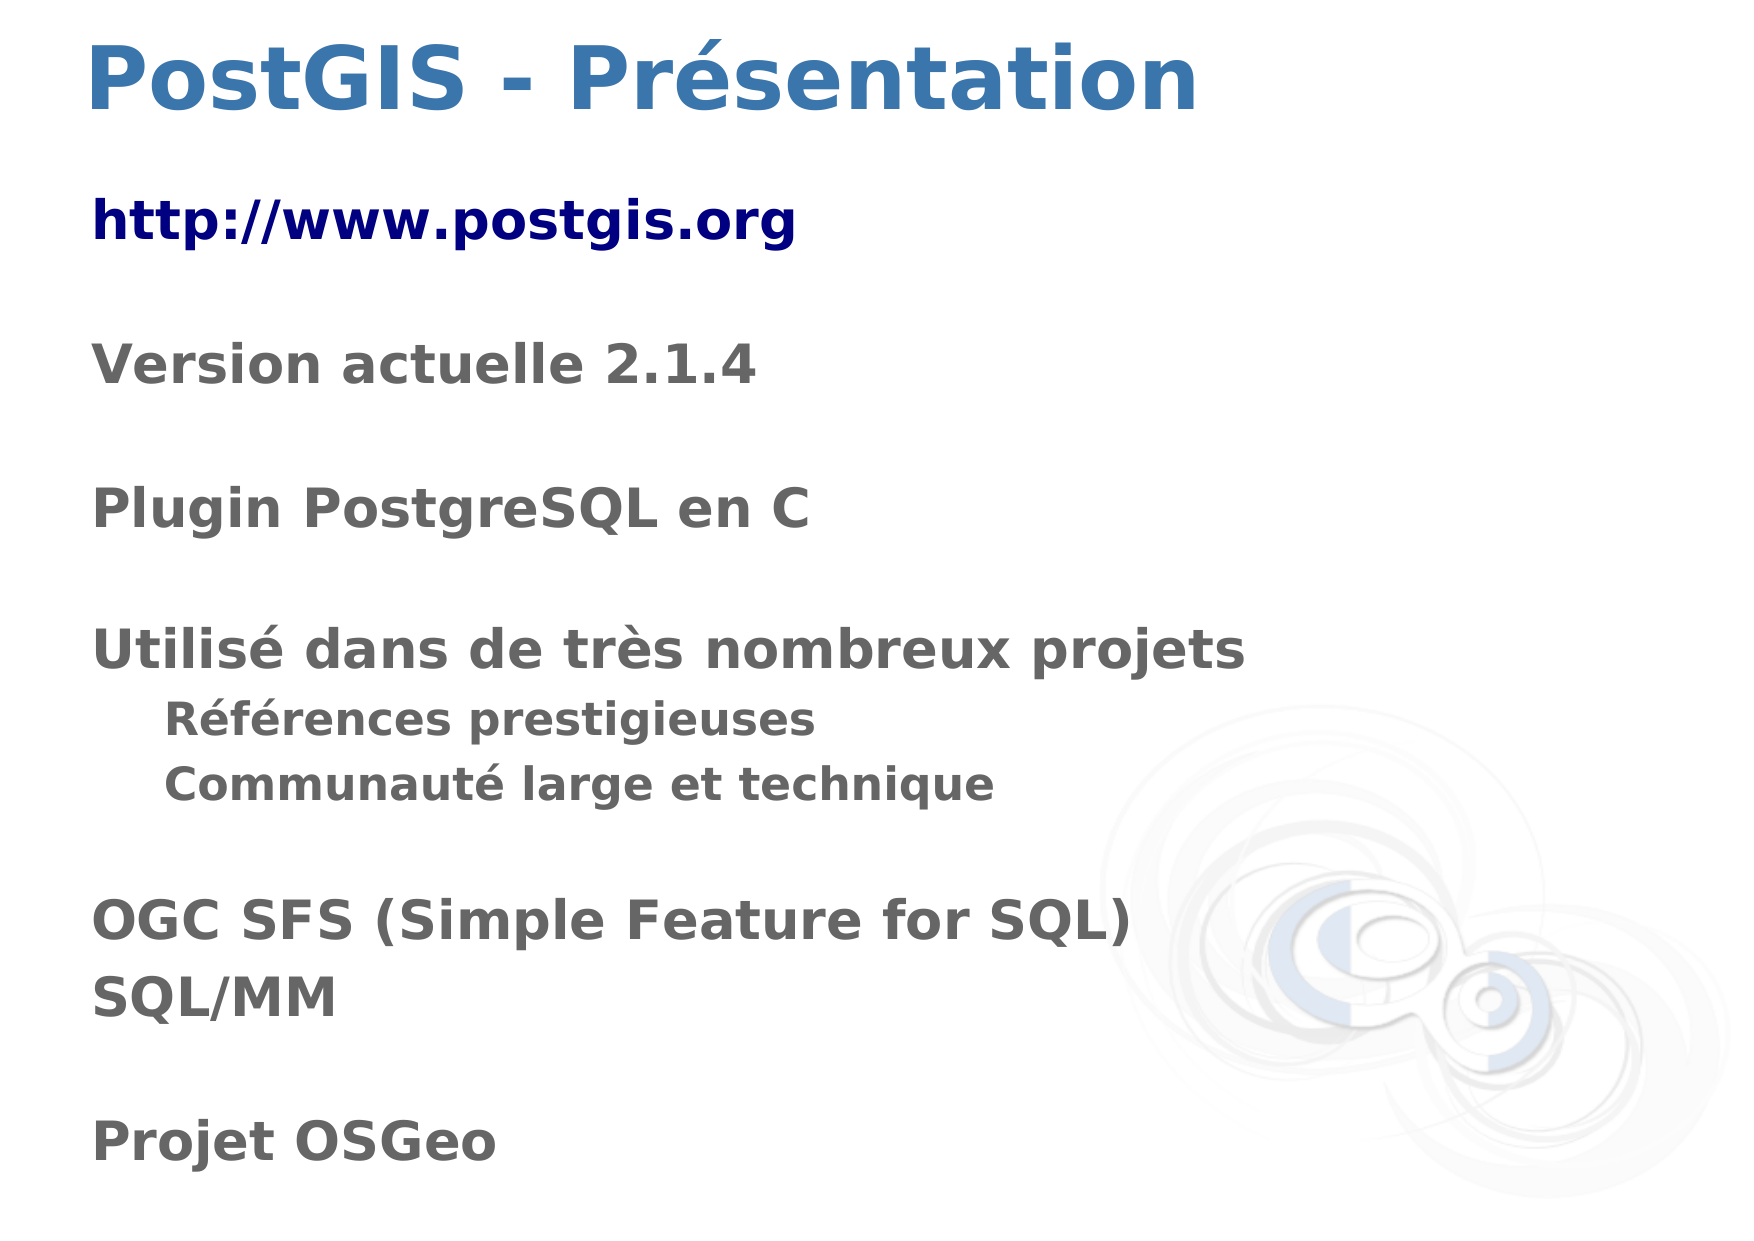

# PostGIS - Présentation
http://www.postgis.org
Version actuelle 2.1.4
Plugin PostgreSQL en C
Utilisé dans de très nombreux projets
Références prestigieuses
Communauté large et technique
OGC SFS (Simple Feature for SQL)
SQL/MM
Projet OSGeo